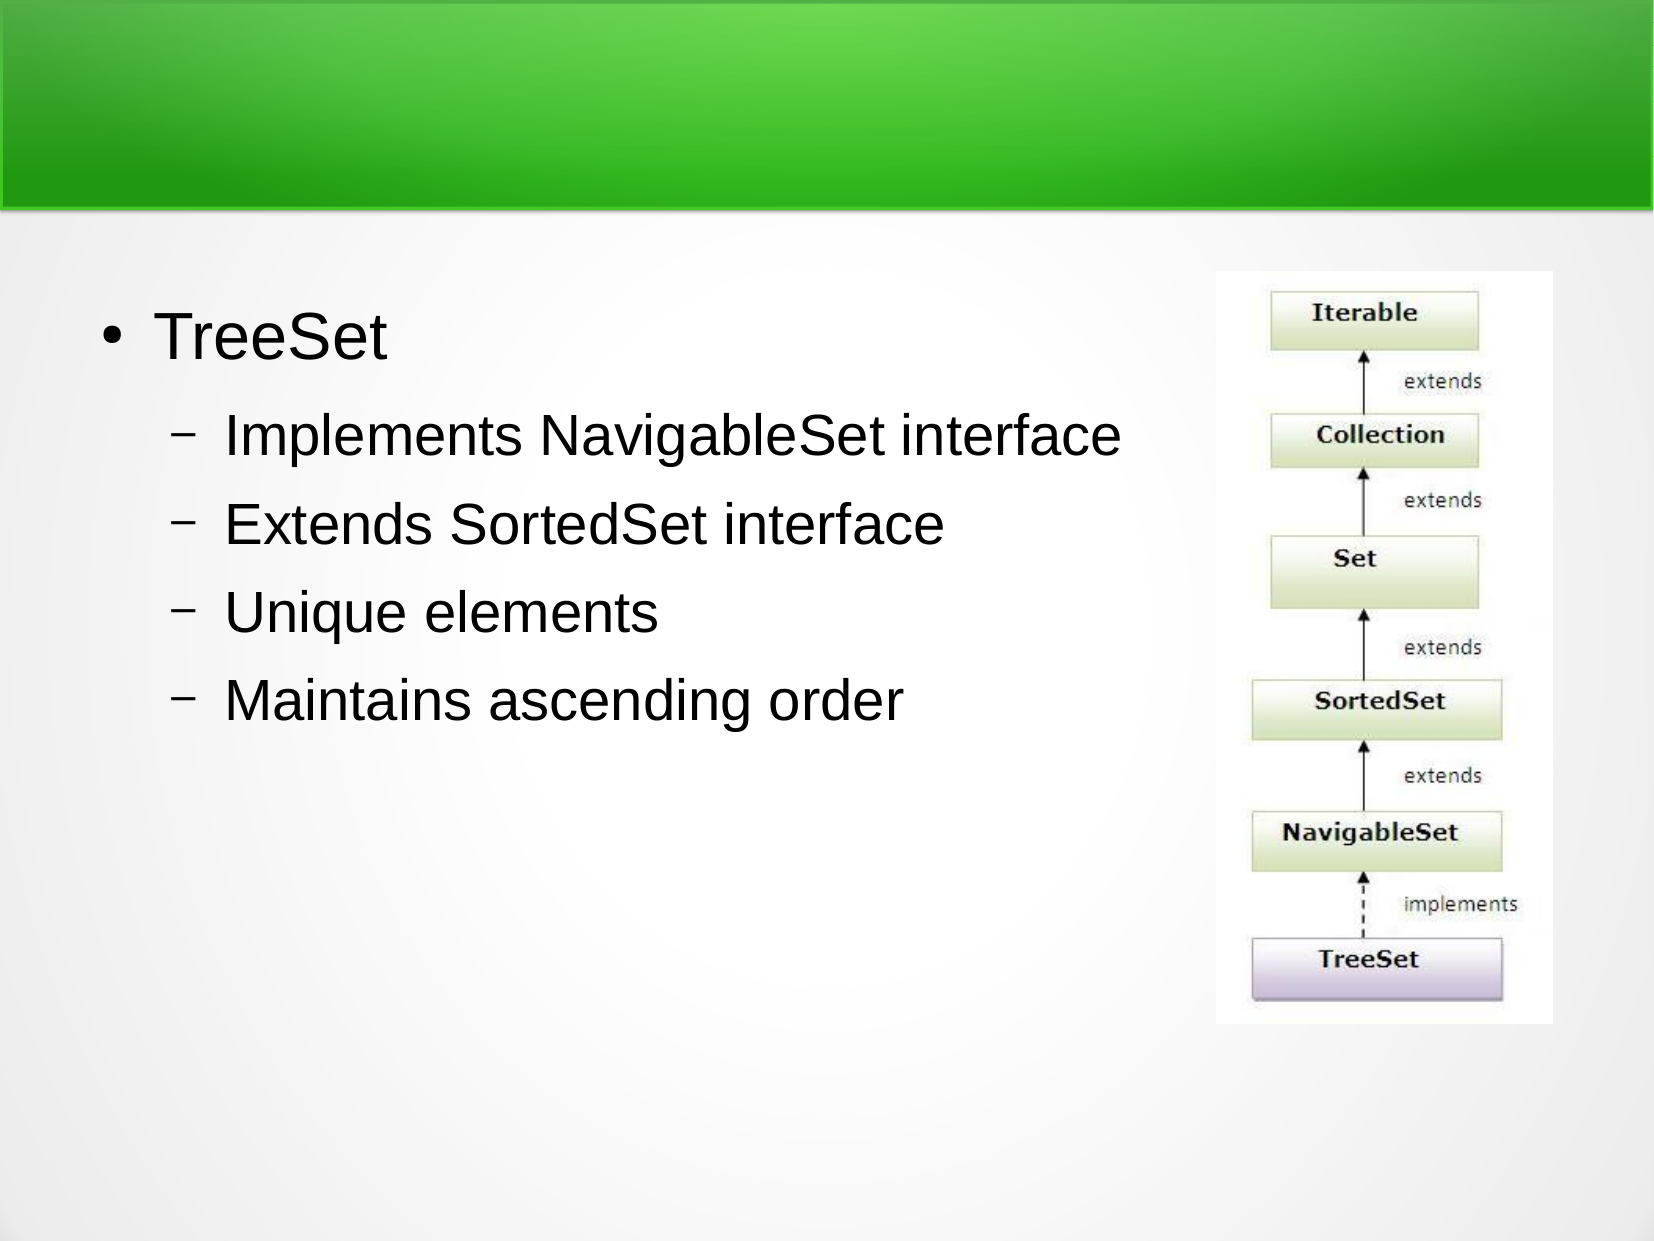

#
TreeSet
Implements NavigableSet interface
Extends SortedSet interface
Unique elements
Maintains ascending order